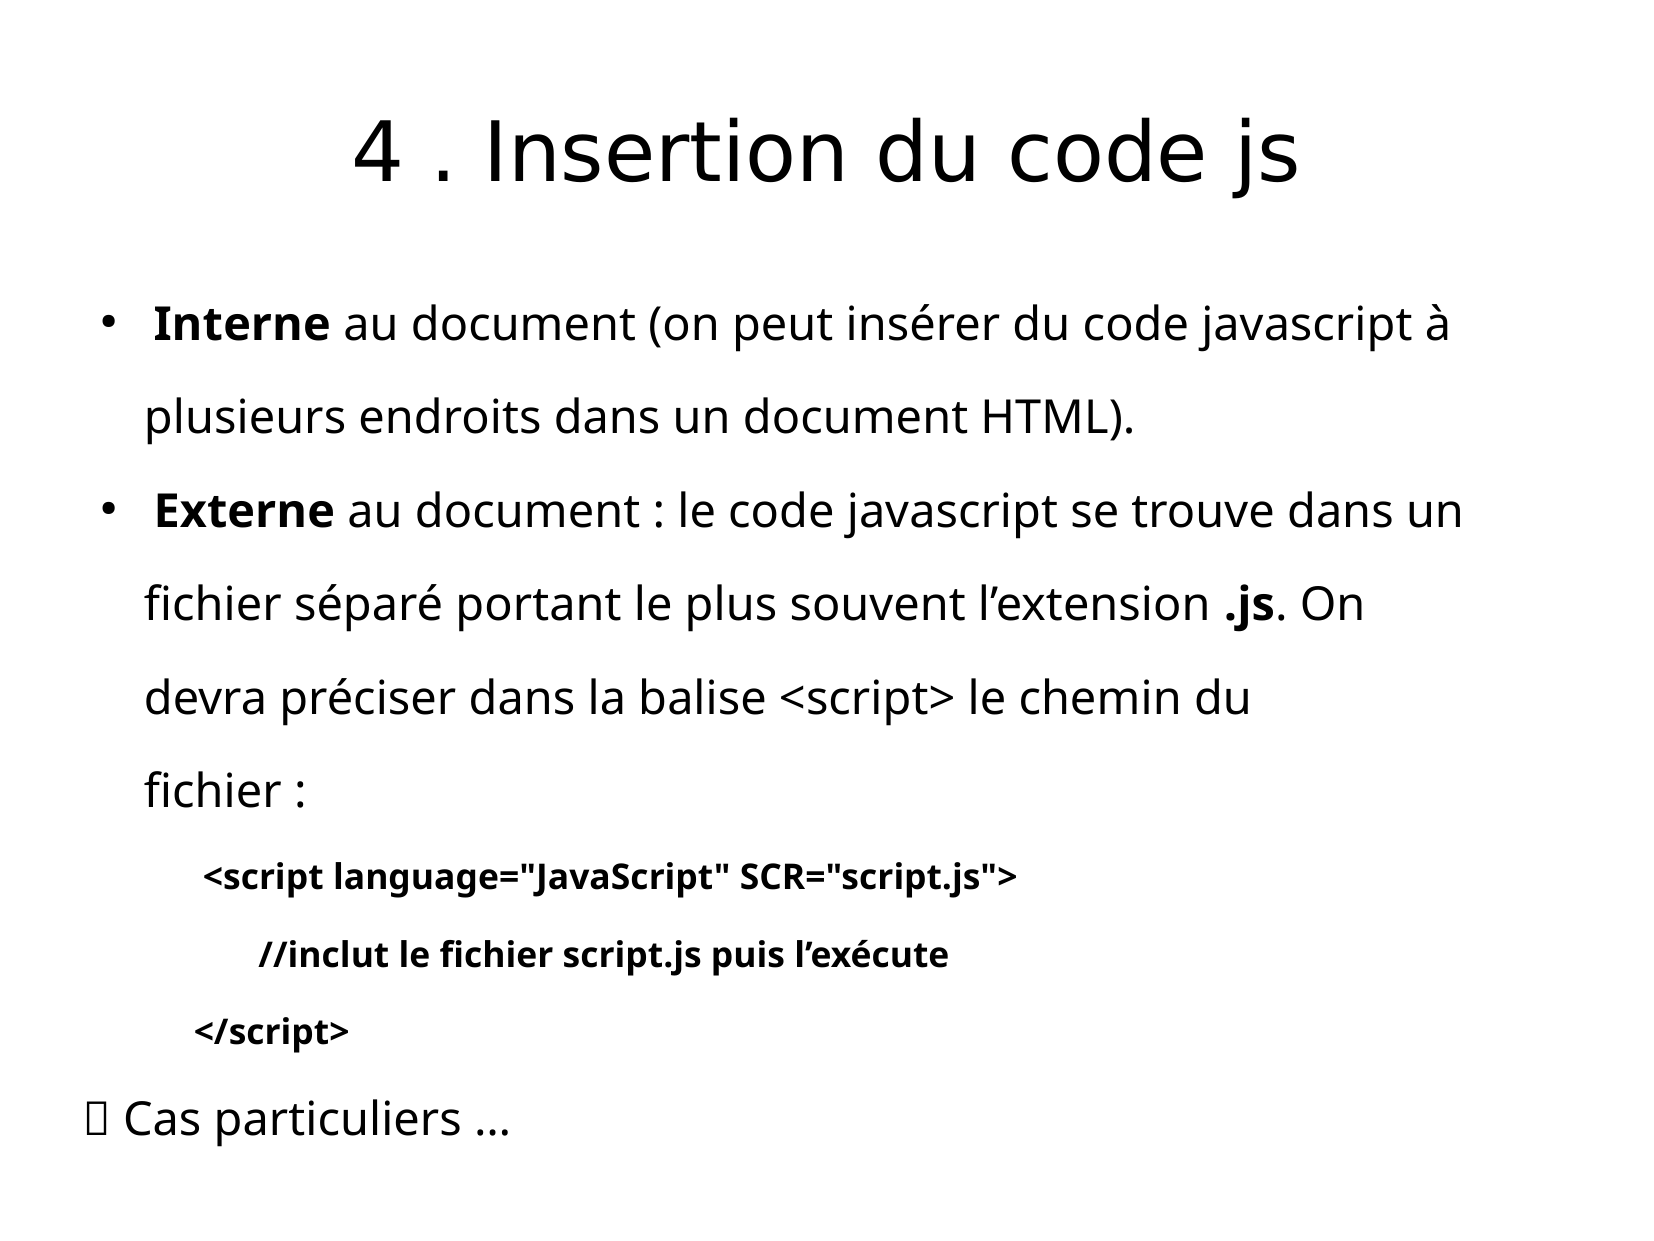

# 4 . Insertion du code js
Interne au document (on peut insérer du code javascript à
 plusieurs endroits dans un document HTML).
Externe au document : le code javascript se trouve dans un
 fichier séparé portant le plus souvent l’extension .js. On
 devra préciser dans la balise <script> le chemin du
 fichier :
 <script language="JavaScript" SCR="script.js">
 //inclut le fichier script.js puis l’exécute
 </script>
 Cas particuliers …